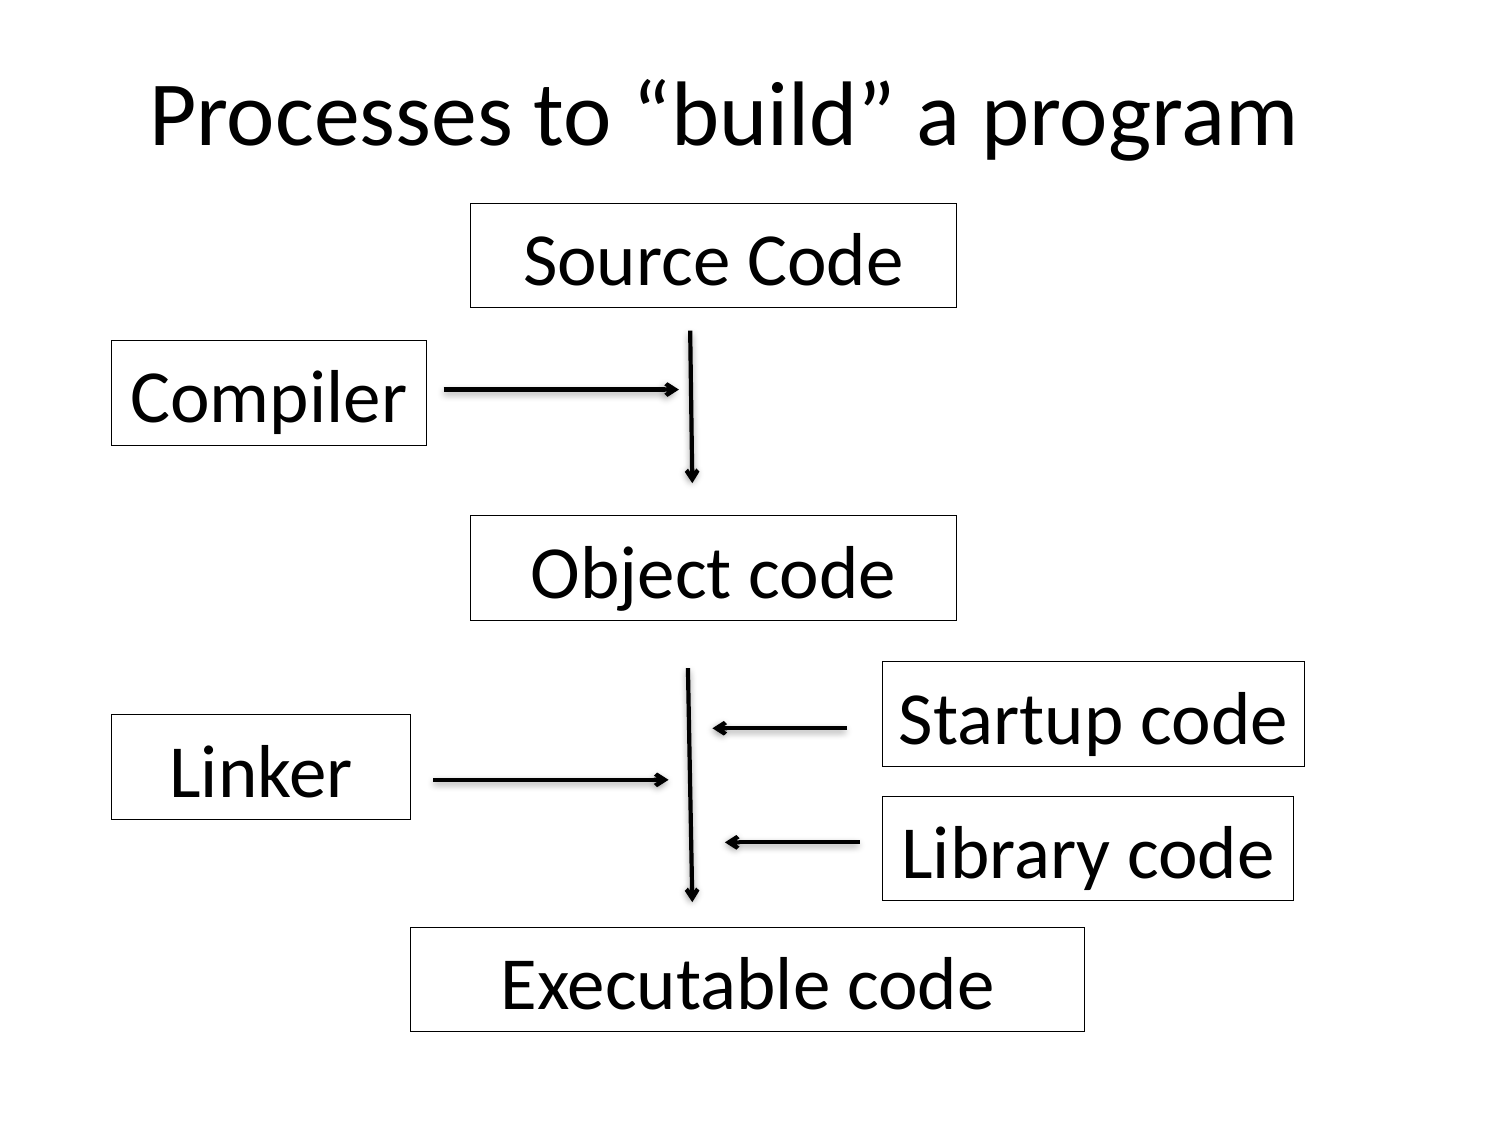

# Processes to “build” a program
Source Code
Compiler
Object code
Startup code
Linker
Library code
Executable code